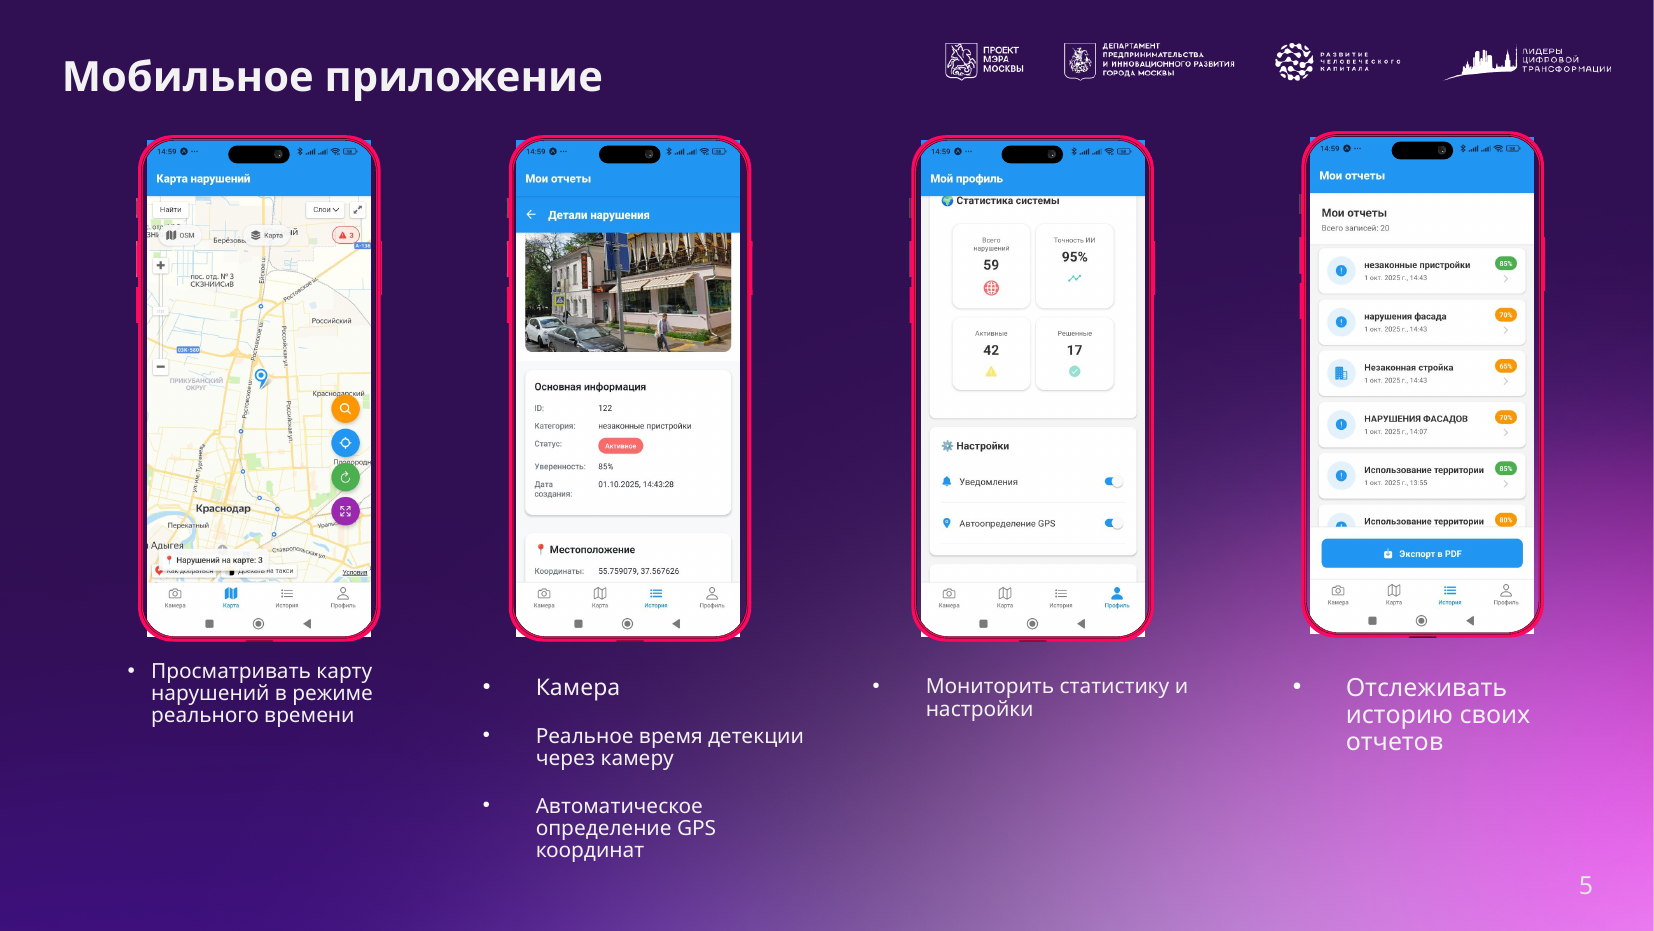

Мобильное приложение
# Просматривать карту нарушений в режиме реального времени
Камера
Реальное время детекции через камеру
Автоматическое определение GPS координат
Мониторить статистику и настройки
Отслеживать историю своих отчетов
5